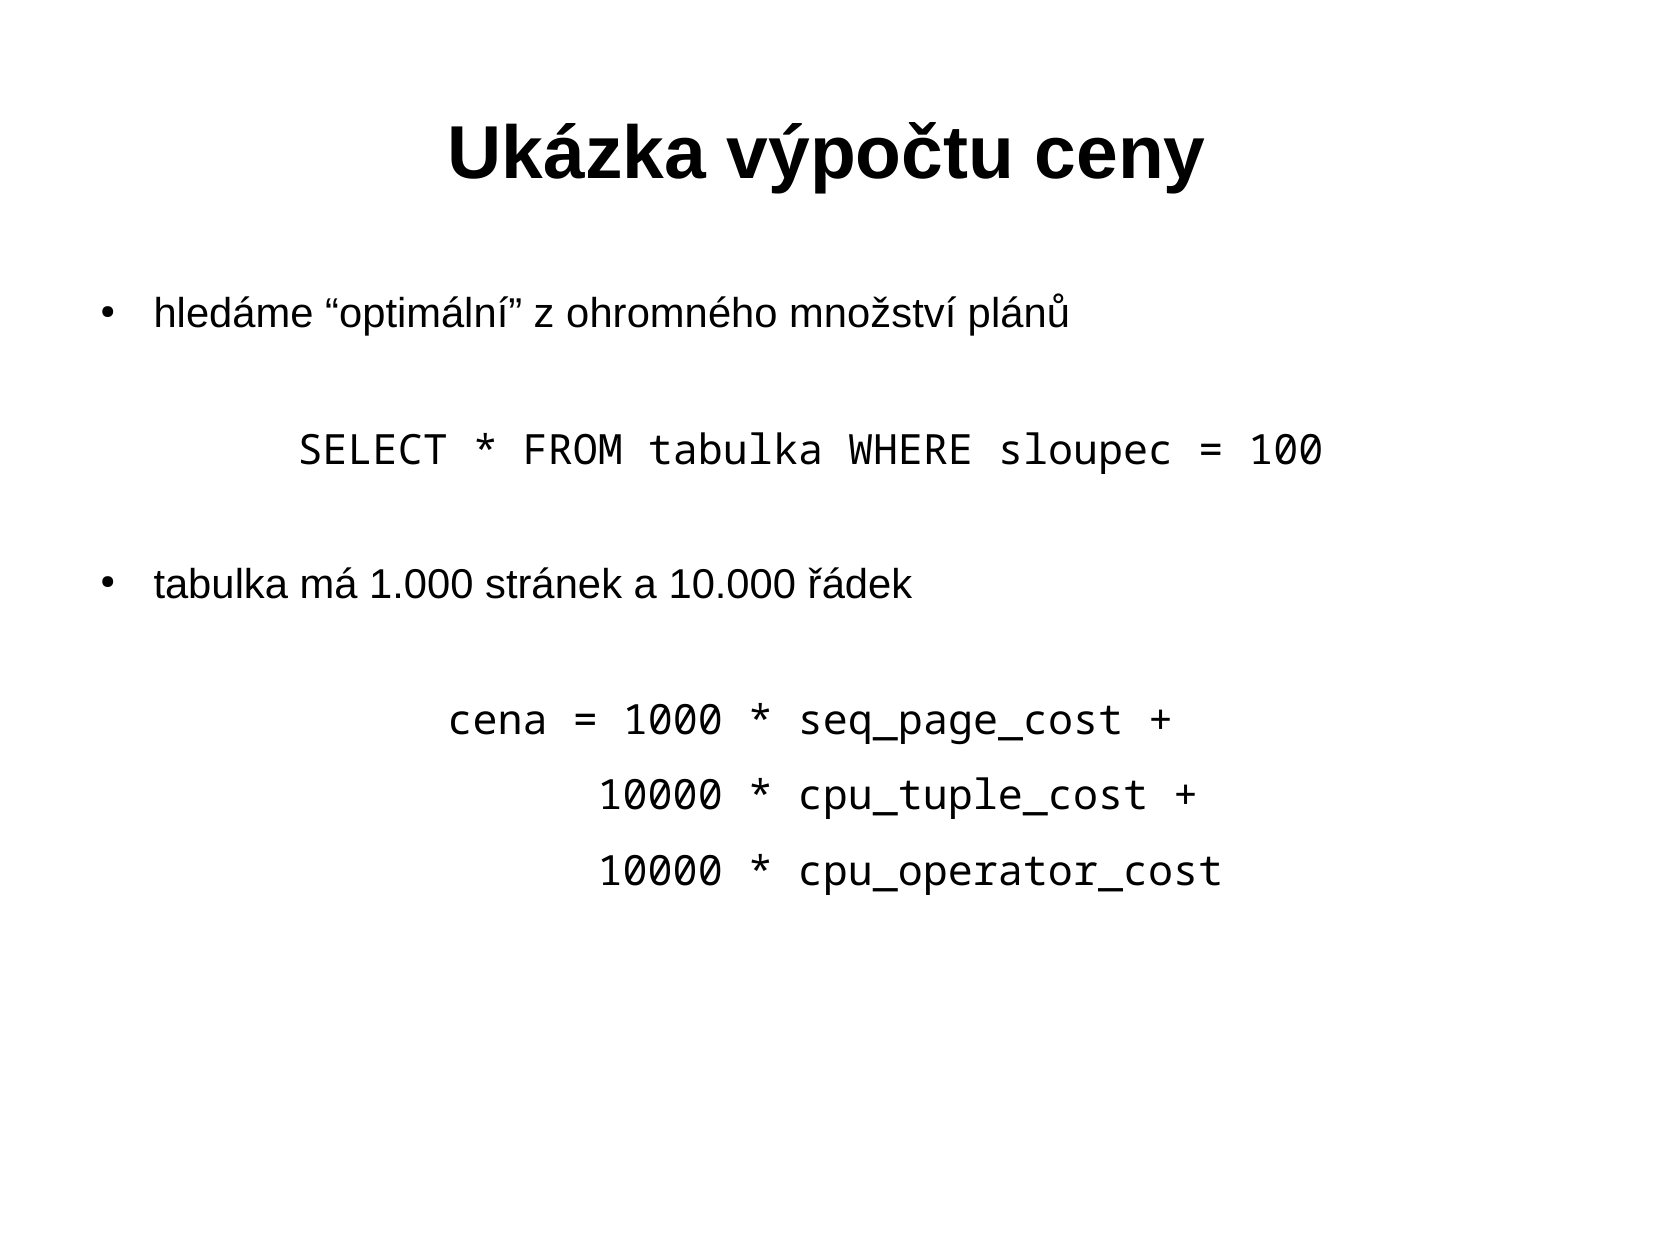

# Ukázka výpočtu ceny
hledáme “optimální” z ohromného množství plánů
SELECT * FROM tabulka WHERE sloupec = 100
tabulka má 1.000 stránek a 10.000 řádek
cena = 1000 * seq_page_cost +
 10000 * cpu_tuple_cost +
 10000 * cpu_operator_cost